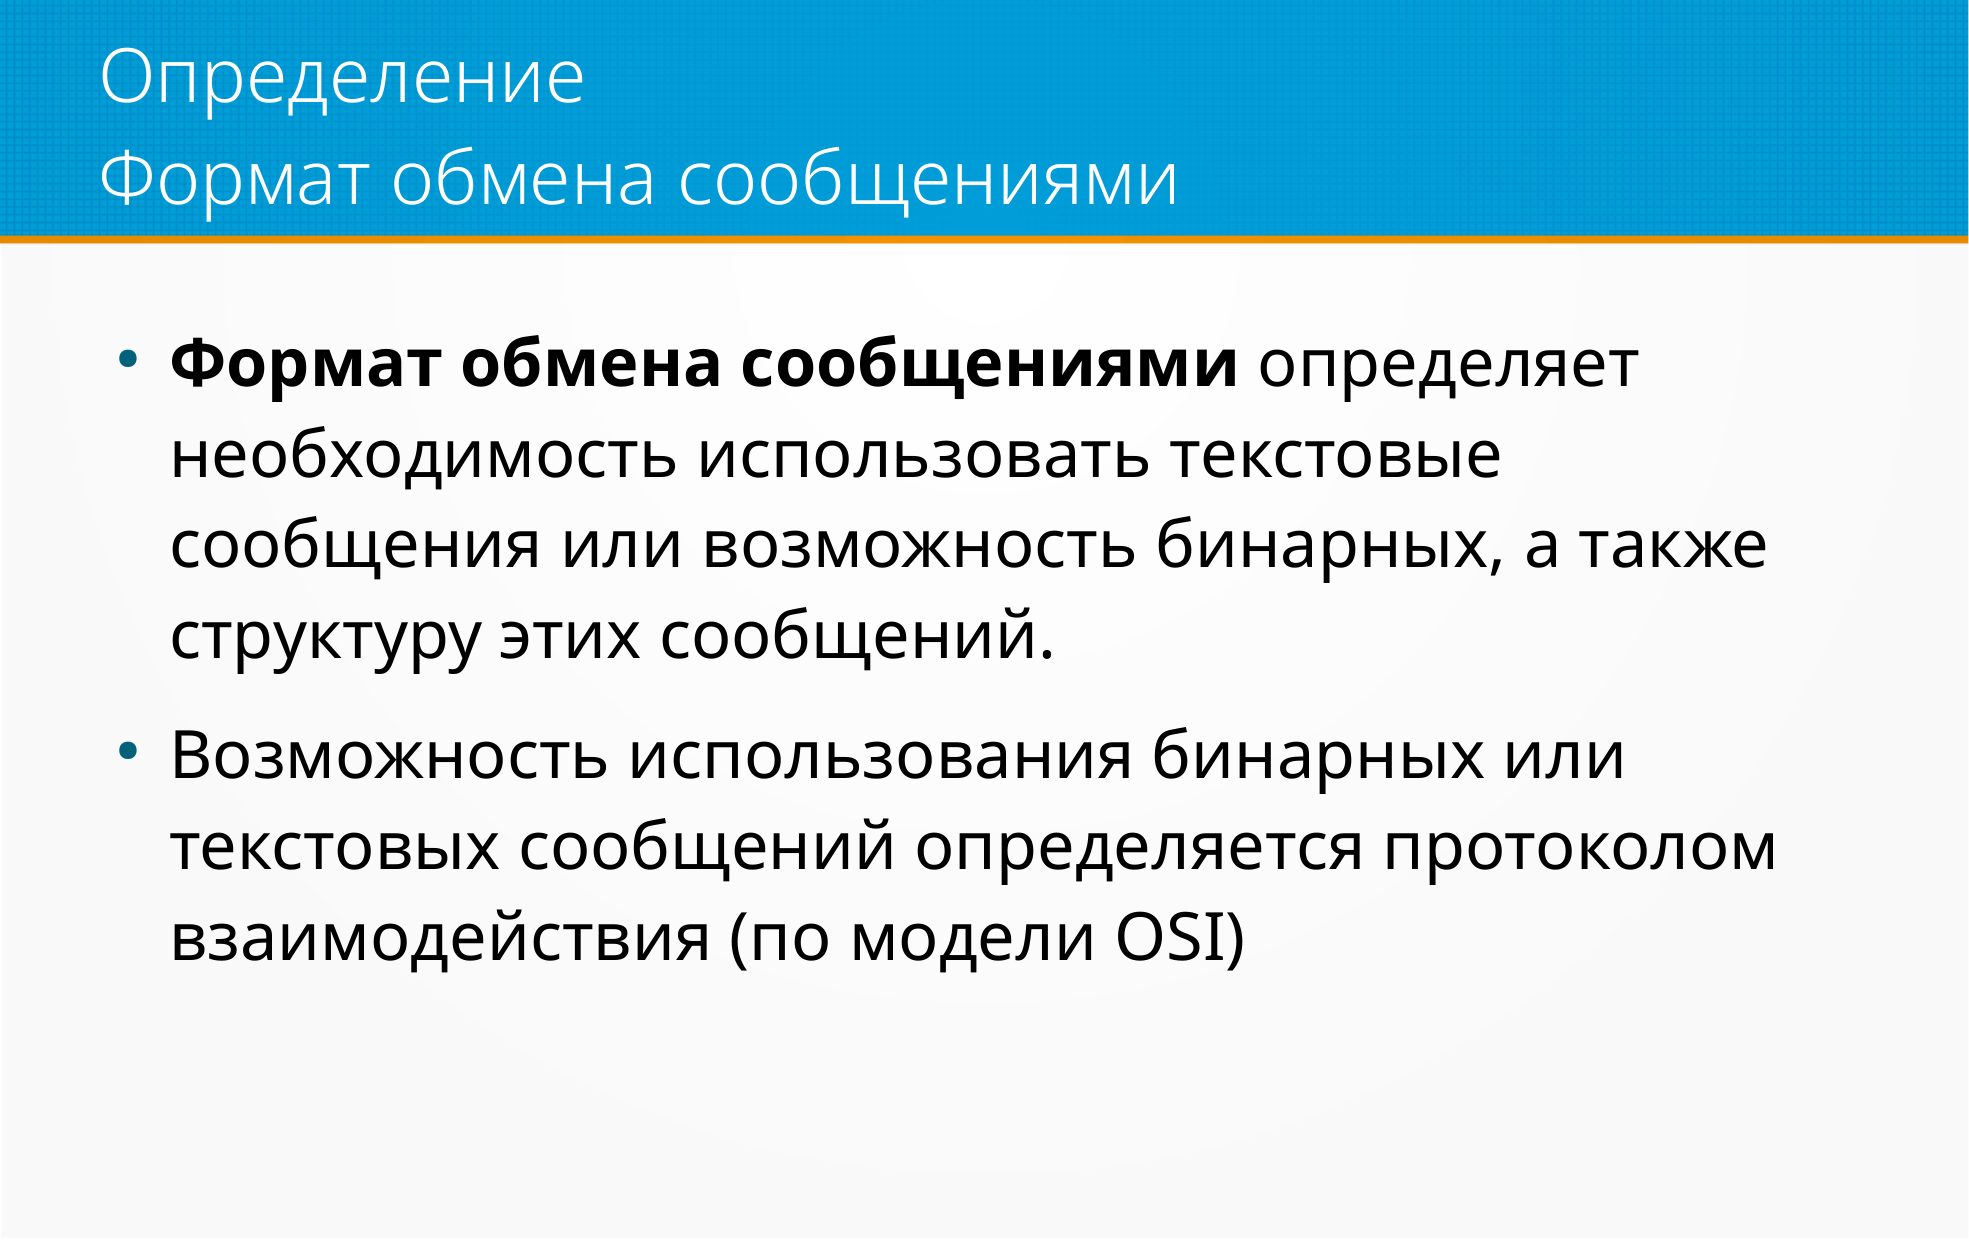

# Определение Формат обмена сообщениями
Формат обмена сообщениями определяет необходимость использовать текстовые сообщения или возможность бинарных, а также структуру этих сообщений.
Возможность использования бинарных или текстовых сообщений определяется протоколом взаимодействия (по модели OSI)